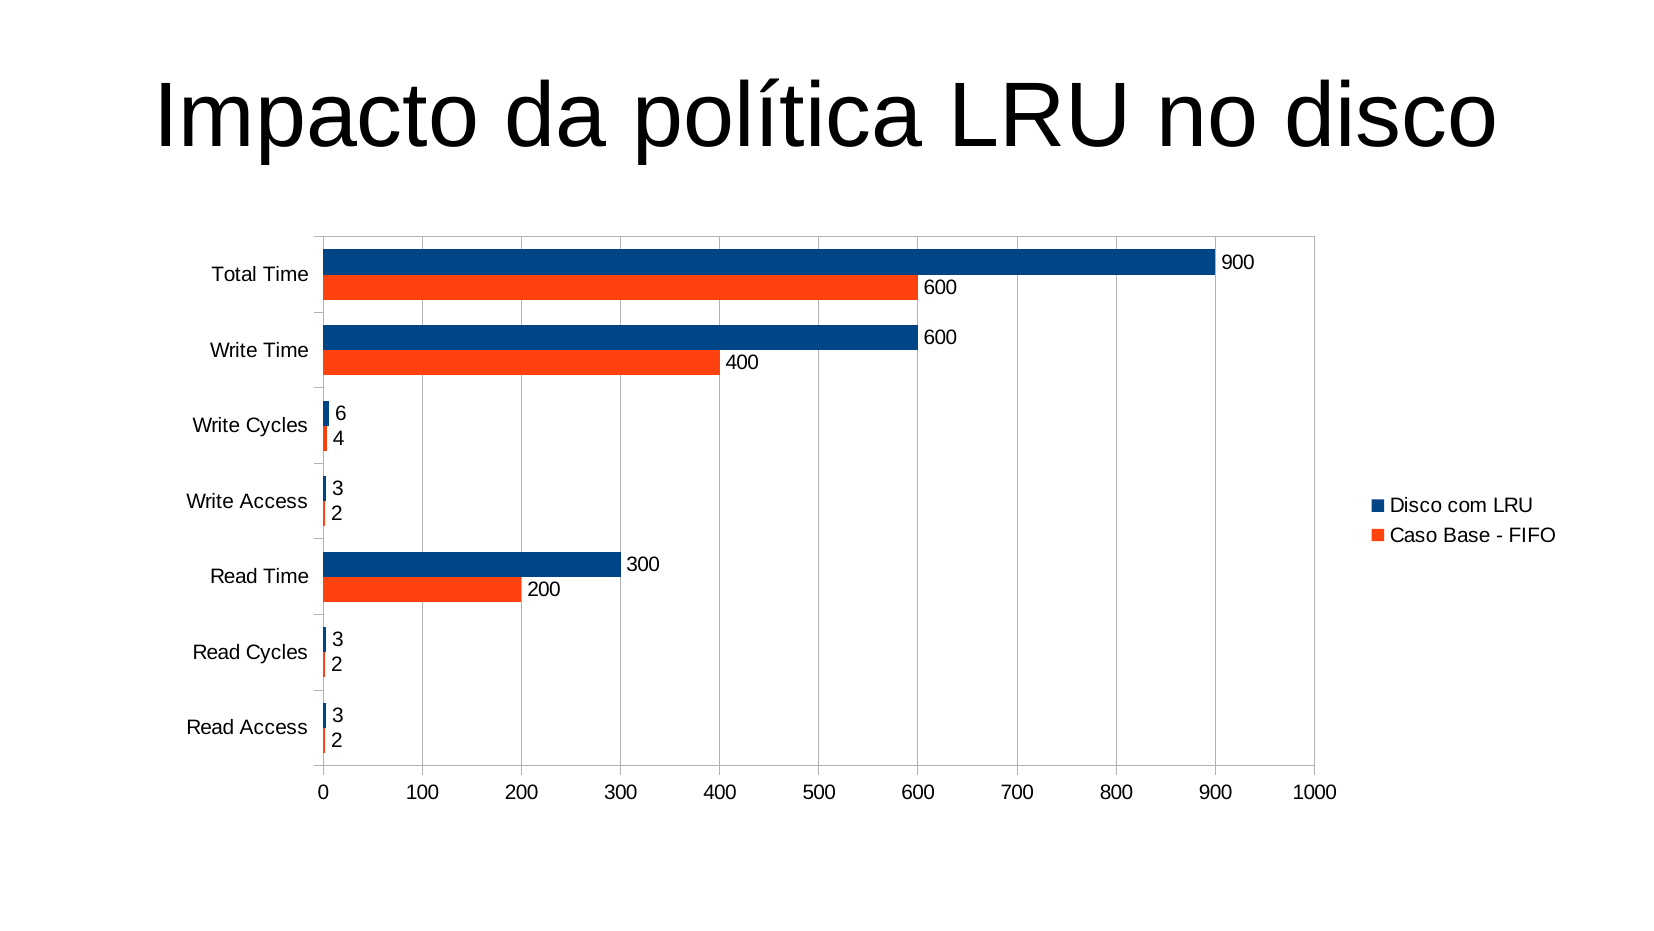

# Impacto da política LRU no disco
### Chart
| Category | Caso Base - FIFO | Disco com LRU |
|---|---|---|
| Read Access | 2.0 | 3.0 |
| Read Cycles | 2.0 | 3.0 |
| Read Time | 200.0 | 300.0 |
| Write Access | 2.0 | 3.0 |
| Write Cycles | 4.0 | 6.0 |
| Write Time | 400.0 | 600.0 |
| Total Time | 600.0 | 900.0 |